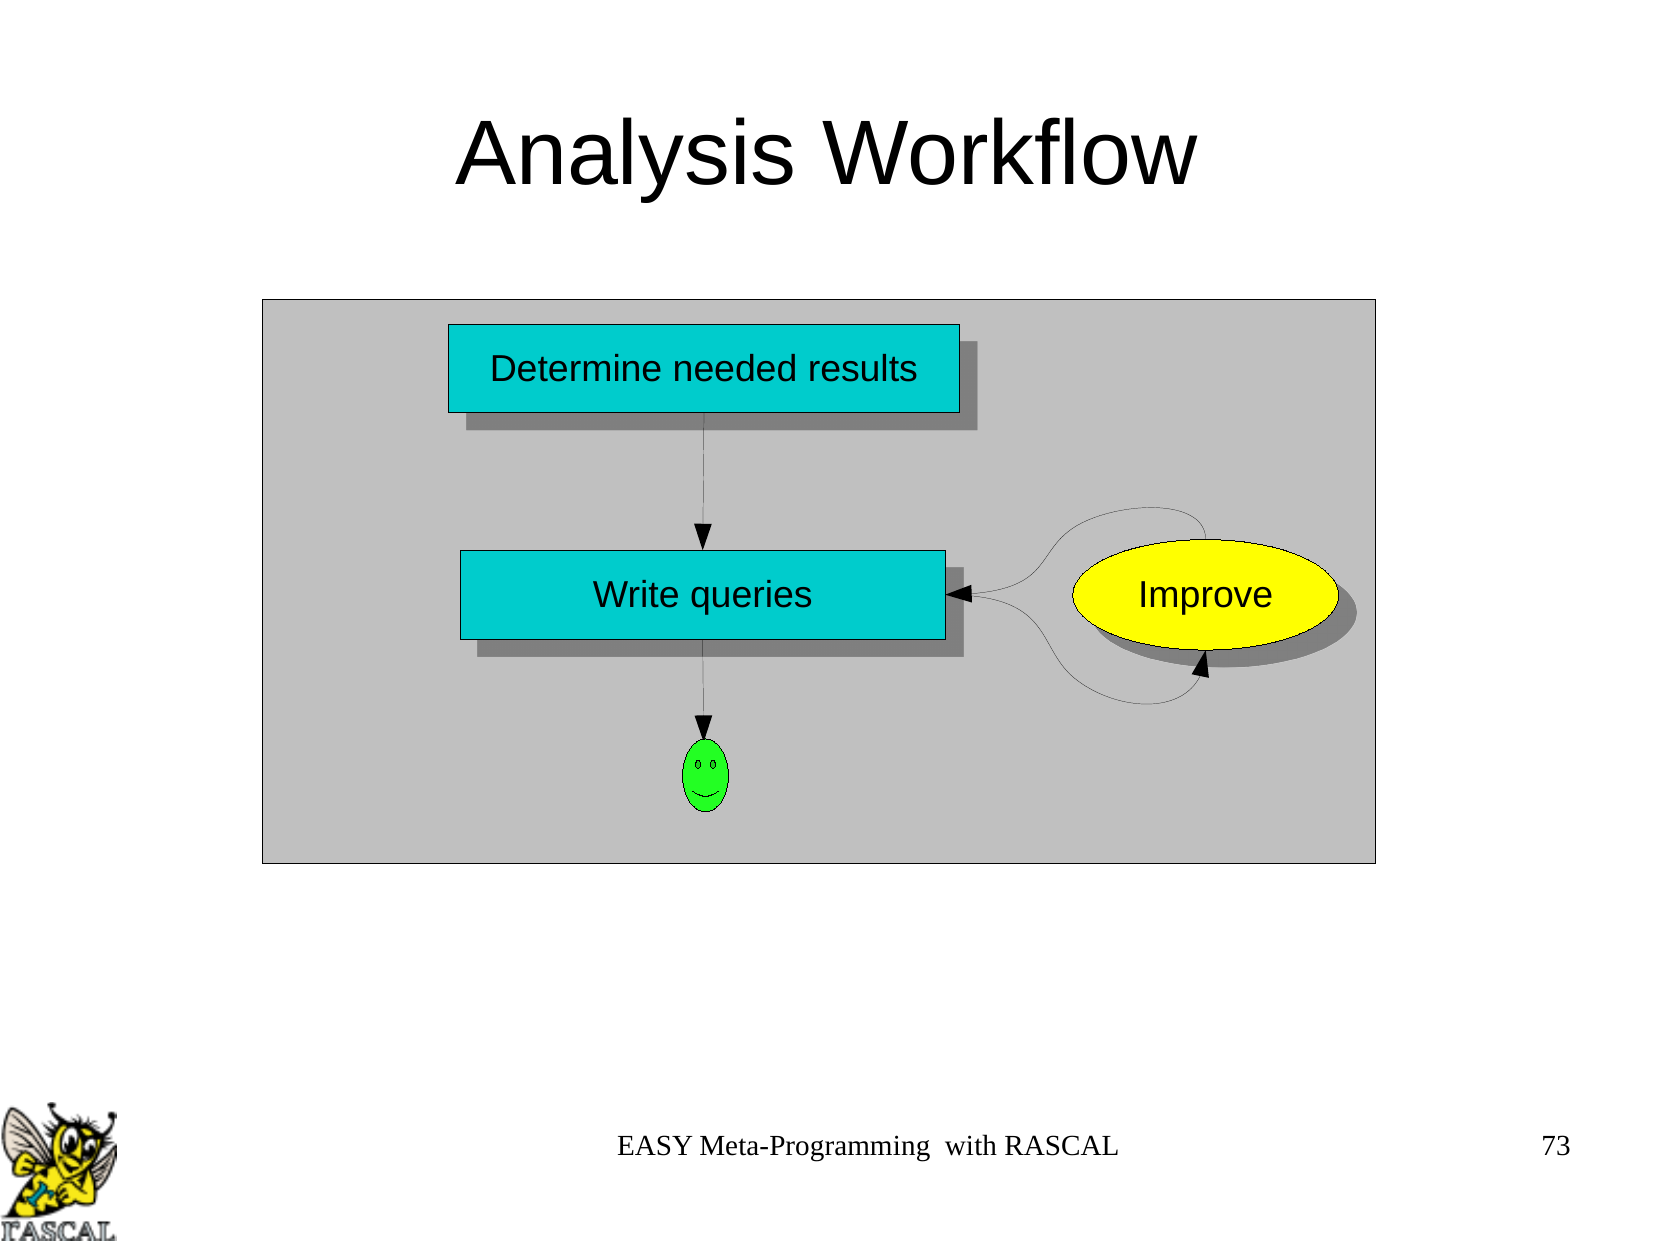

# Analysis Workflow
Determine needed results
Improve
Write queries
73